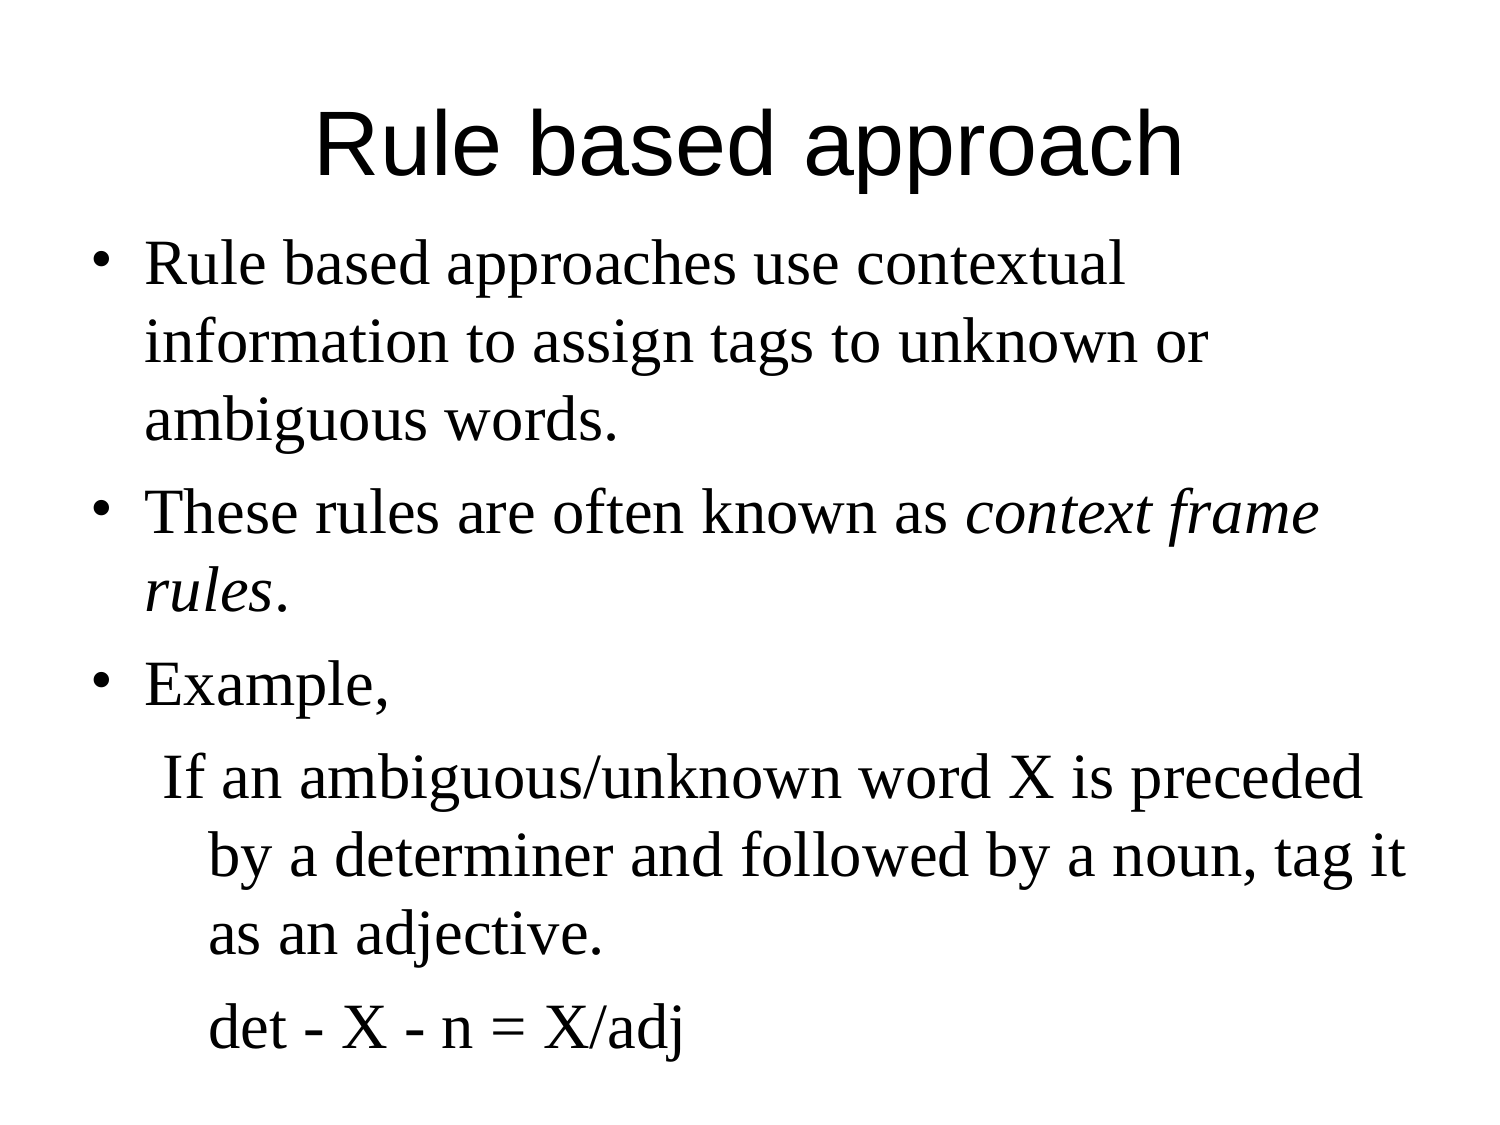

# Rule based approach
Rule based approaches use contextual information to assign tags to unknown or ambiguous words.
These rules are often known as context frame rules.
Example,
If an ambiguous/unknown word X is preceded by a determiner and followed by a noun, tag it as an adjective.
	det - X - n = X/adj